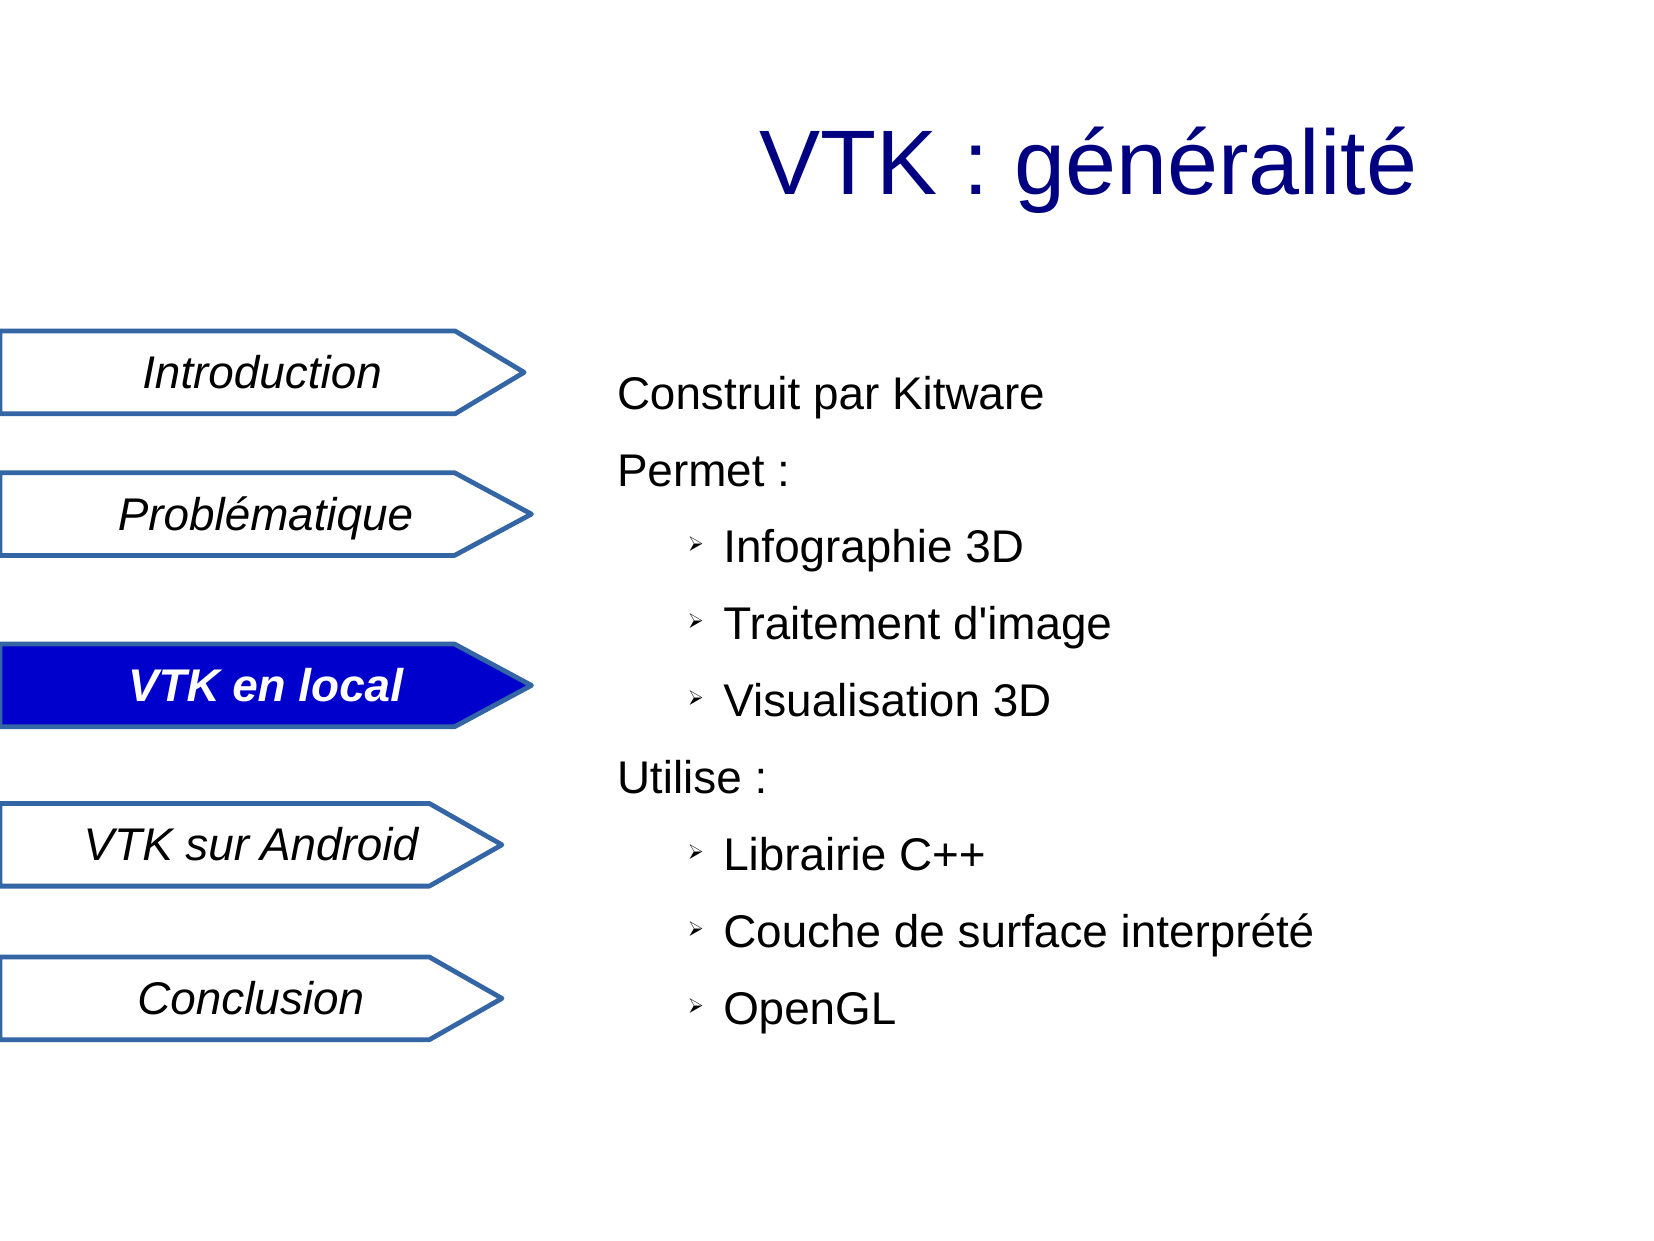

# VTK : généralité
Introduction
Construit par Kitware
Permet :
Infographie 3D
Traitement d'image
Visualisation 3D
Utilise :
Librairie C++
Couche de surface interprété
OpenGL
Problématique
VTK en local
VTK sur Android
Conclusion